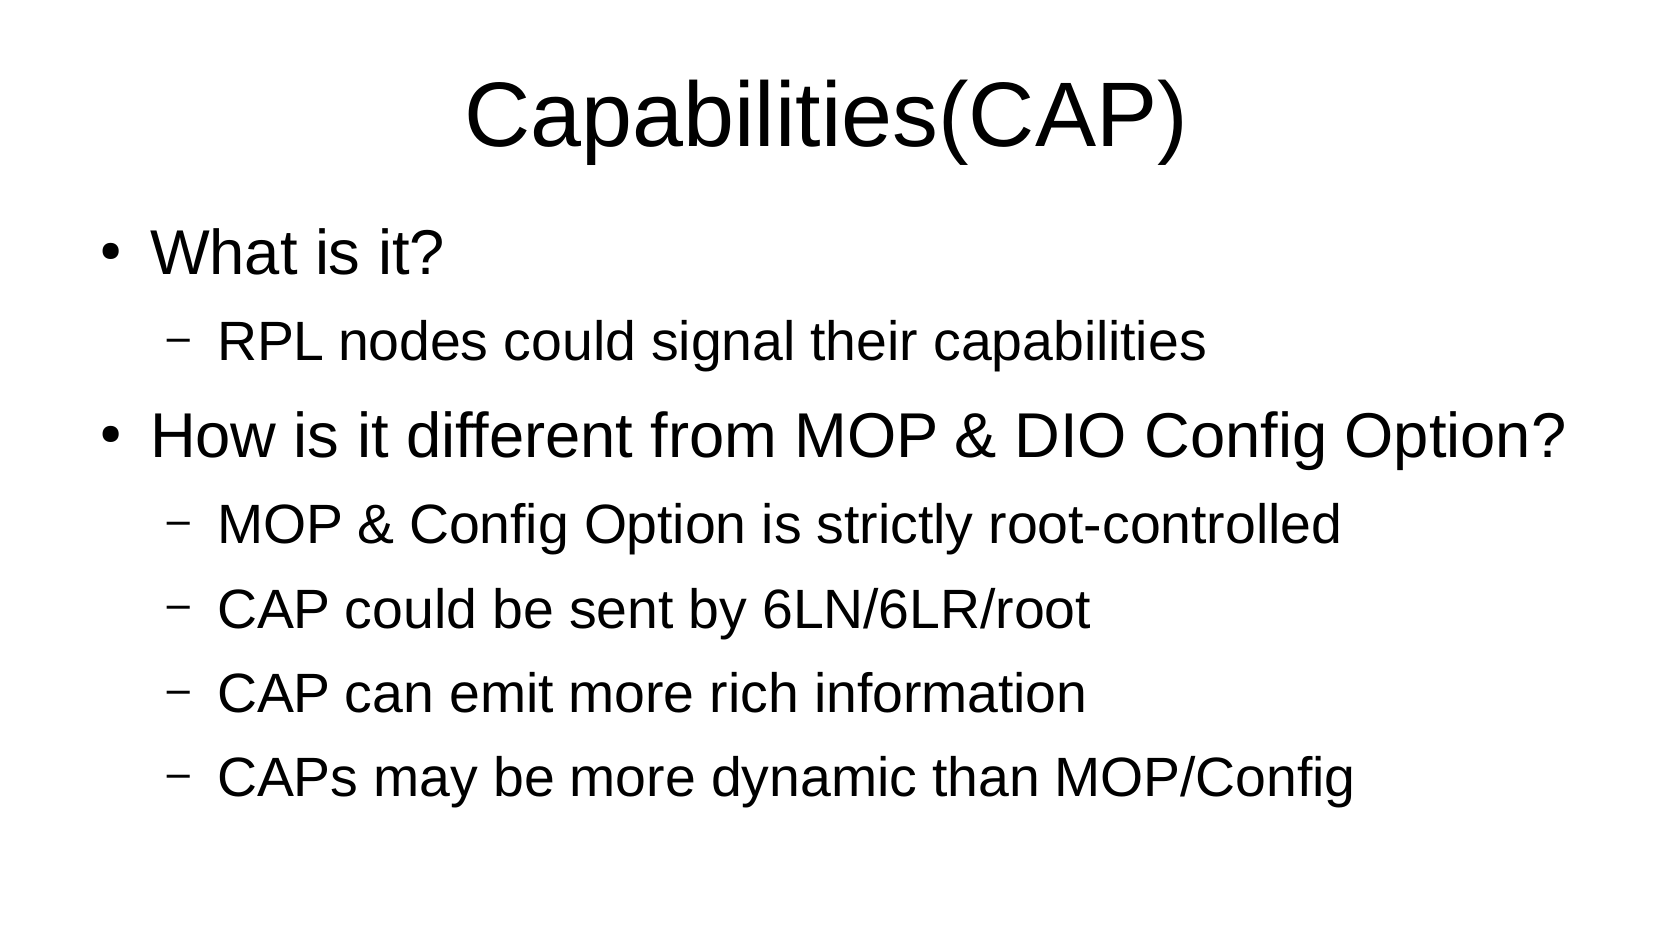

# Capabilities(CAP)
What is it?
RPL nodes could signal their capabilities
How is it different from MOP & DIO Config Option?
MOP & Config Option is strictly root-controlled
CAP could be sent by 6LN/6LR/root
CAP can emit more rich information
CAPs may be more dynamic than MOP/Config